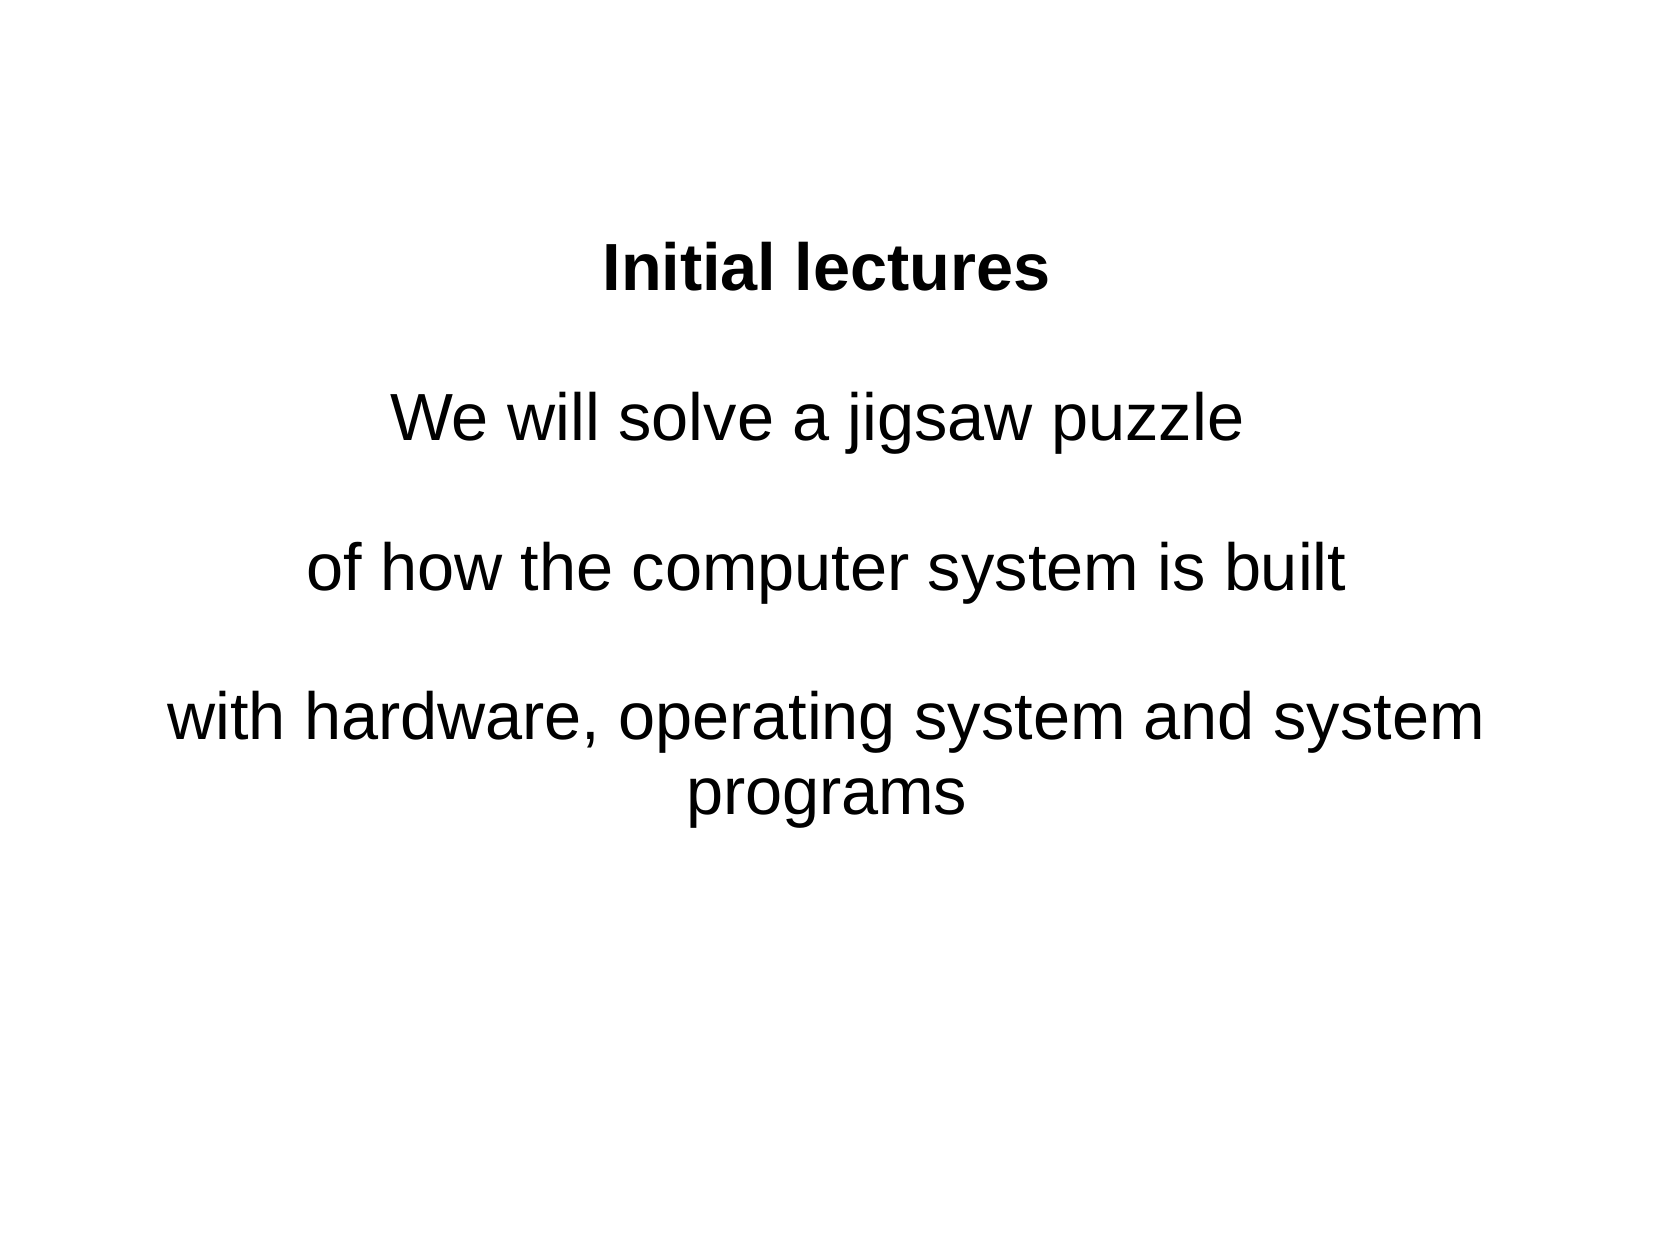

# Initial lectures
We will solve a jigsaw puzzle
of how the computer system is built
with hardware, operating system and system programs